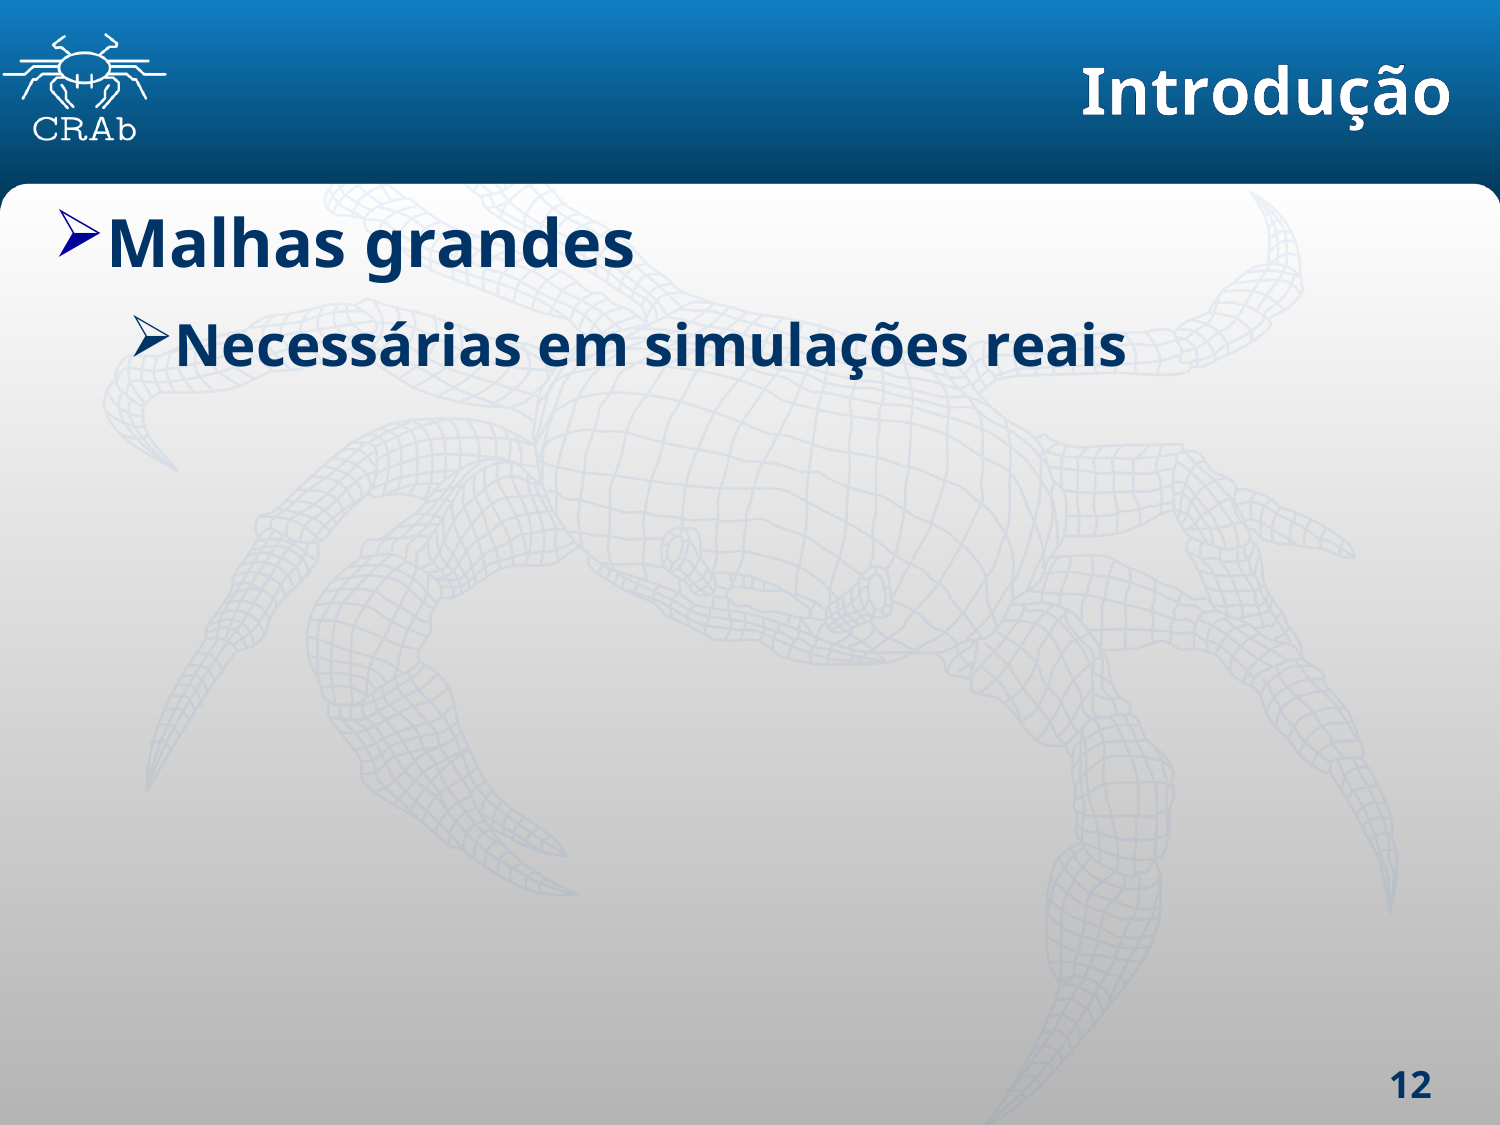

# Introdução
Malhas grandes
Necessárias em simulações reais